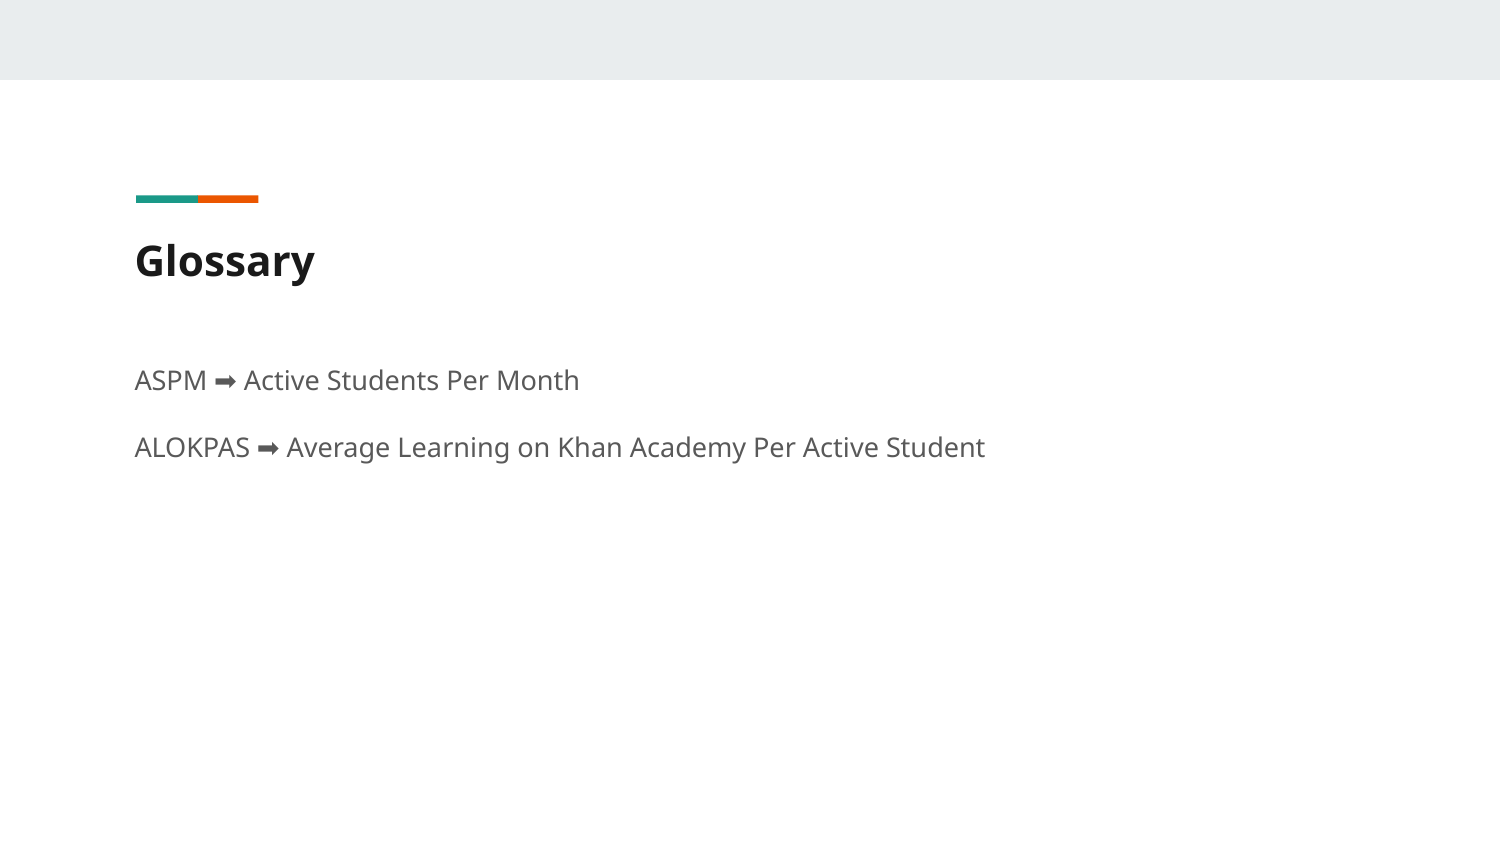

# Glossary
ASPM ➡ Active Students Per Month
ALOKPAS ➡ Average Learning on Khan Academy Per Active Student